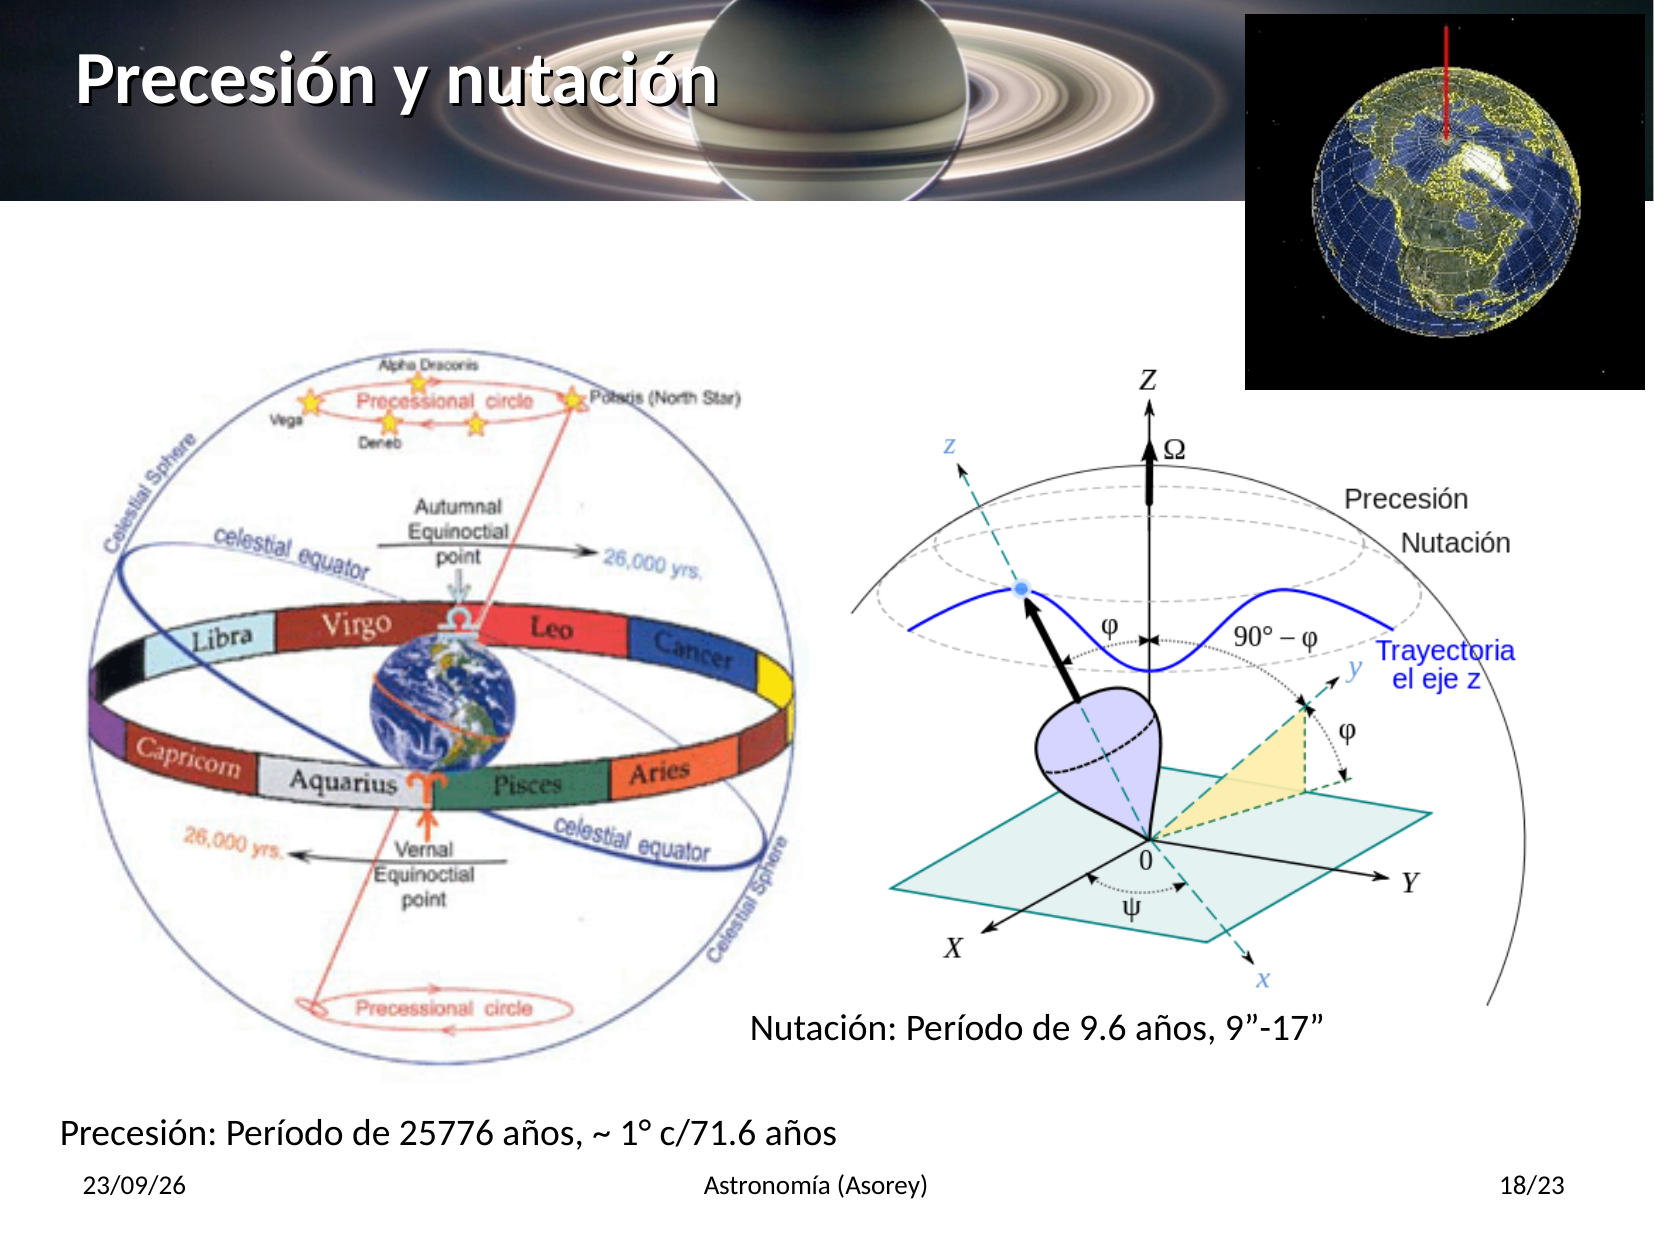

# Precesión y nutación
Nutación: Período de 9.6 años, 9”-17”
Precesión: Período de 25776 años, ~ 1° c/71.6 años
Astronomía (Asorey)
18